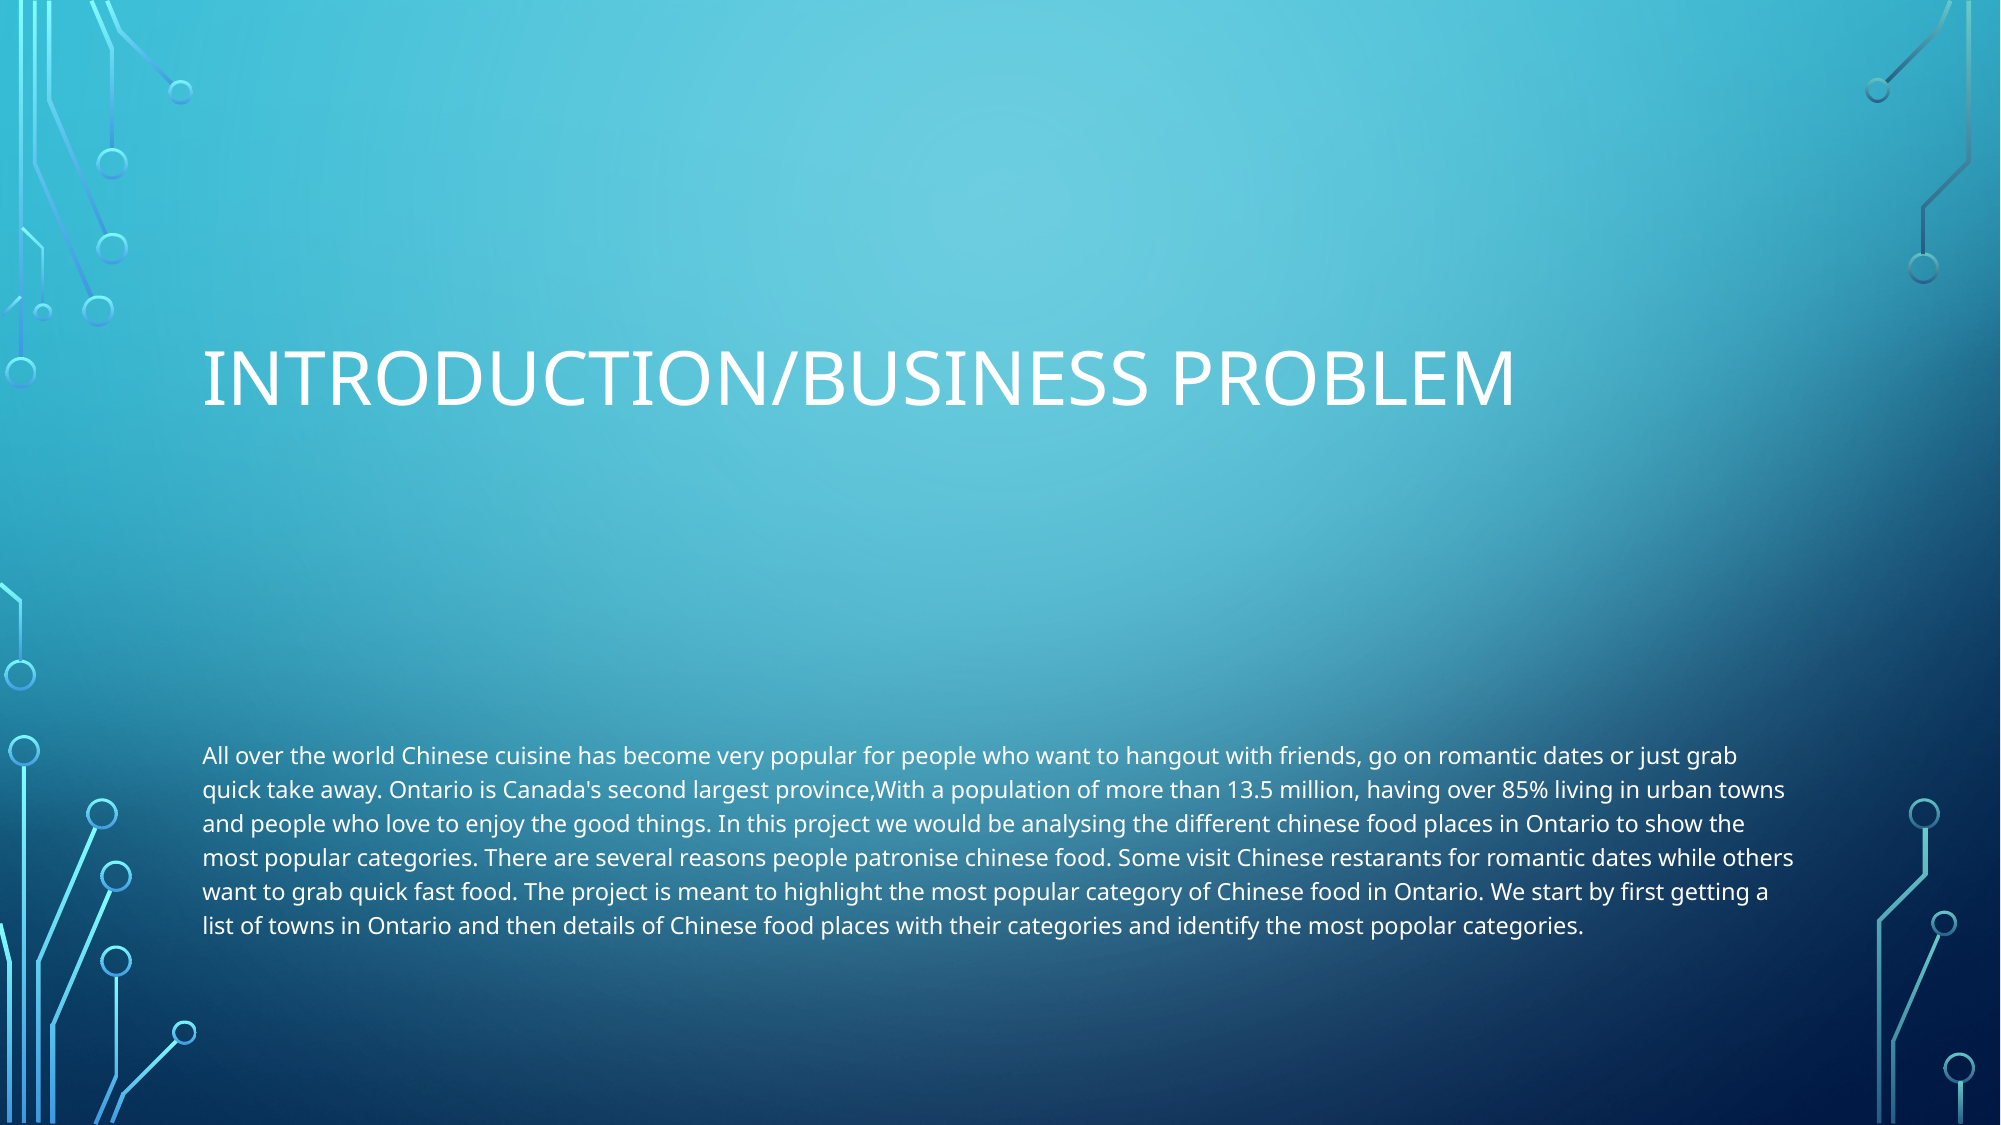

# Introduction/Business Problem
All over the world Chinese cuisine has become very popular for people who want to hangout with friends, go on romantic dates or just grab quick take away. Ontario is Canada's second largest province,With a population of more than 13.5 million, having over 85% living in urban towns and people who love to enjoy the good things. In this project we would be analysing the different chinese food places in Ontario to show the most popular categories. There are several reasons people patronise chinese food. Some visit Chinese restarants for romantic dates while others want to grab quick fast food. The project is meant to highlight the most popular category of Chinese food in Ontario. We start by first getting a list of towns in Ontario and then details of Chinese food places with their categories and identify the most popolar categories.